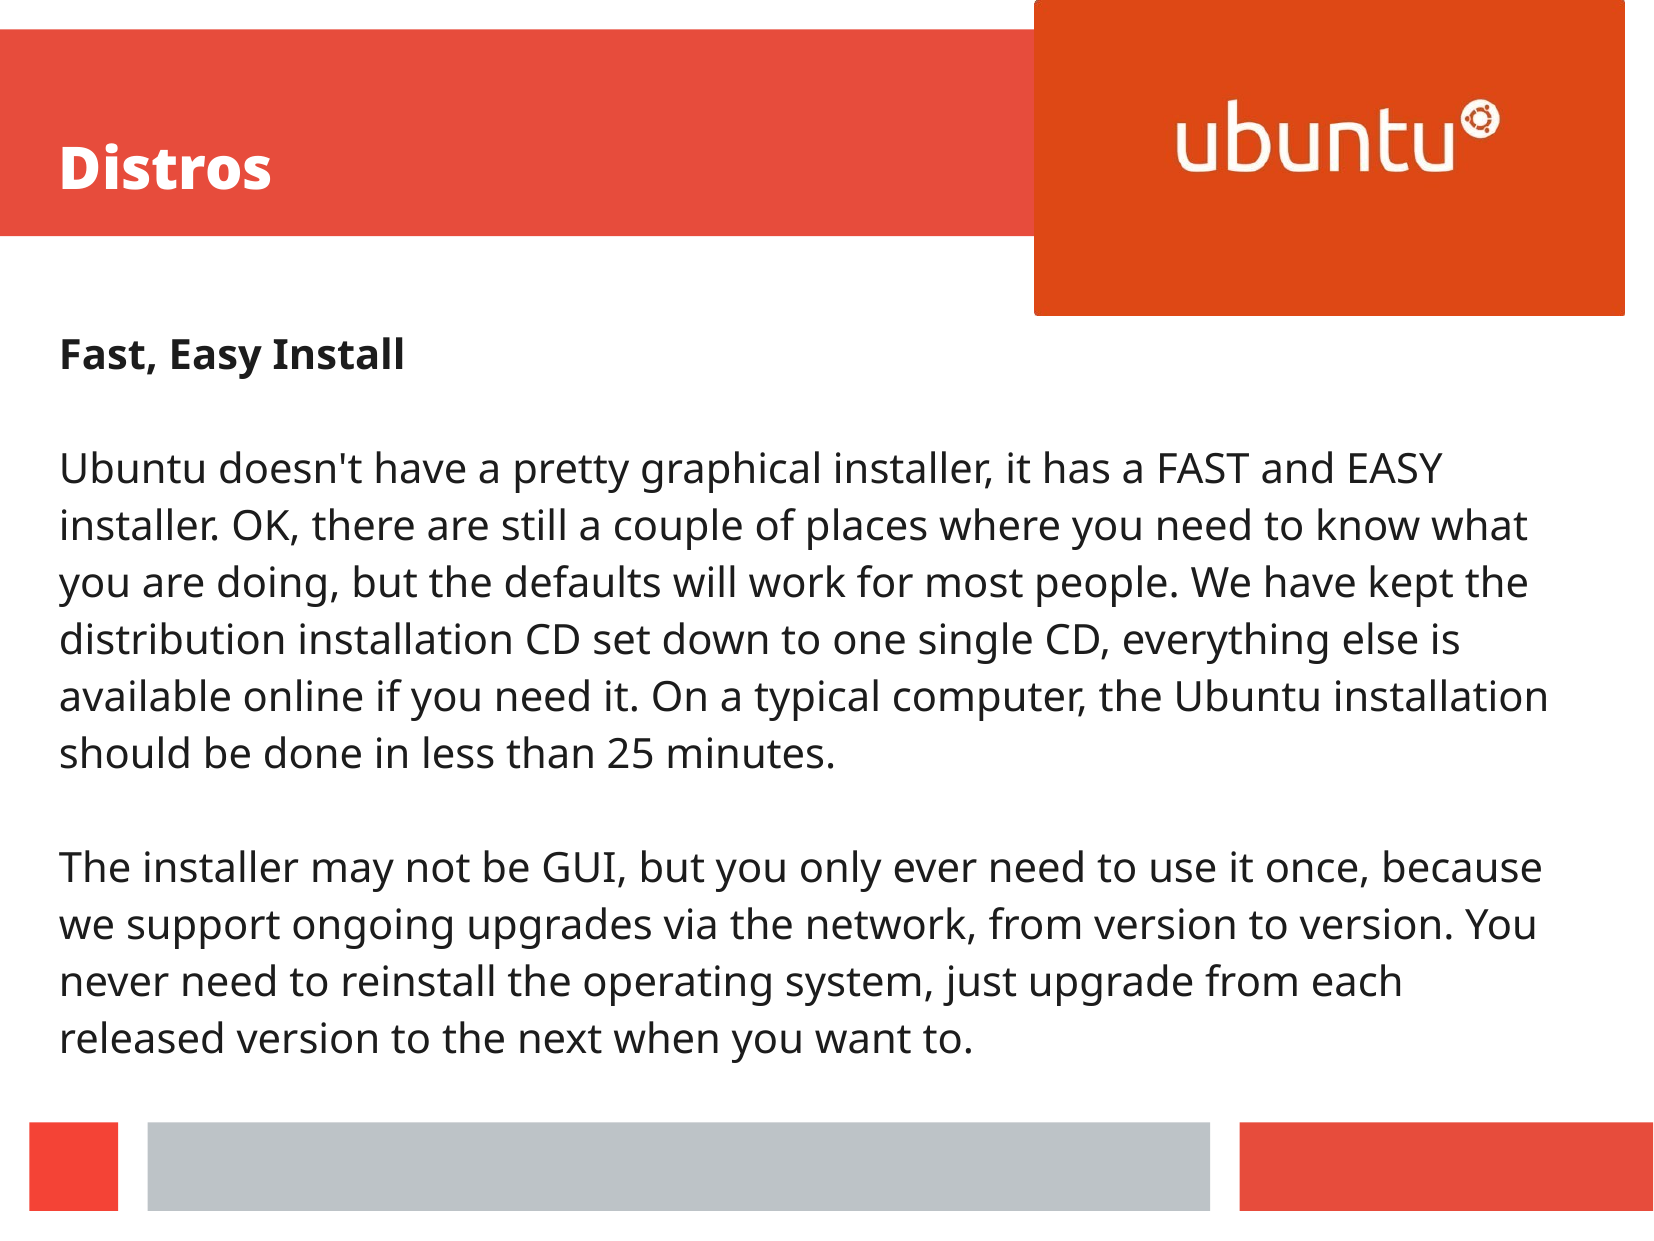

# Distros
Fast, Easy Install
Ubuntu doesn't have a pretty graphical installer, it has a FAST and EASY installer. OK, there are still a couple of places where you need to know what you are doing, but the defaults will work for most people. We have kept the distribution installation CD set down to one single CD, everything else is available online if you need it. On a typical computer, the Ubuntu installation should be done in less than 25 minutes.
The installer may not be GUI, but you only ever need to use it once, because we support ongoing upgrades via the network, from version to version. You never need to reinstall the operating system, just upgrade from each released version to the next when you want to.